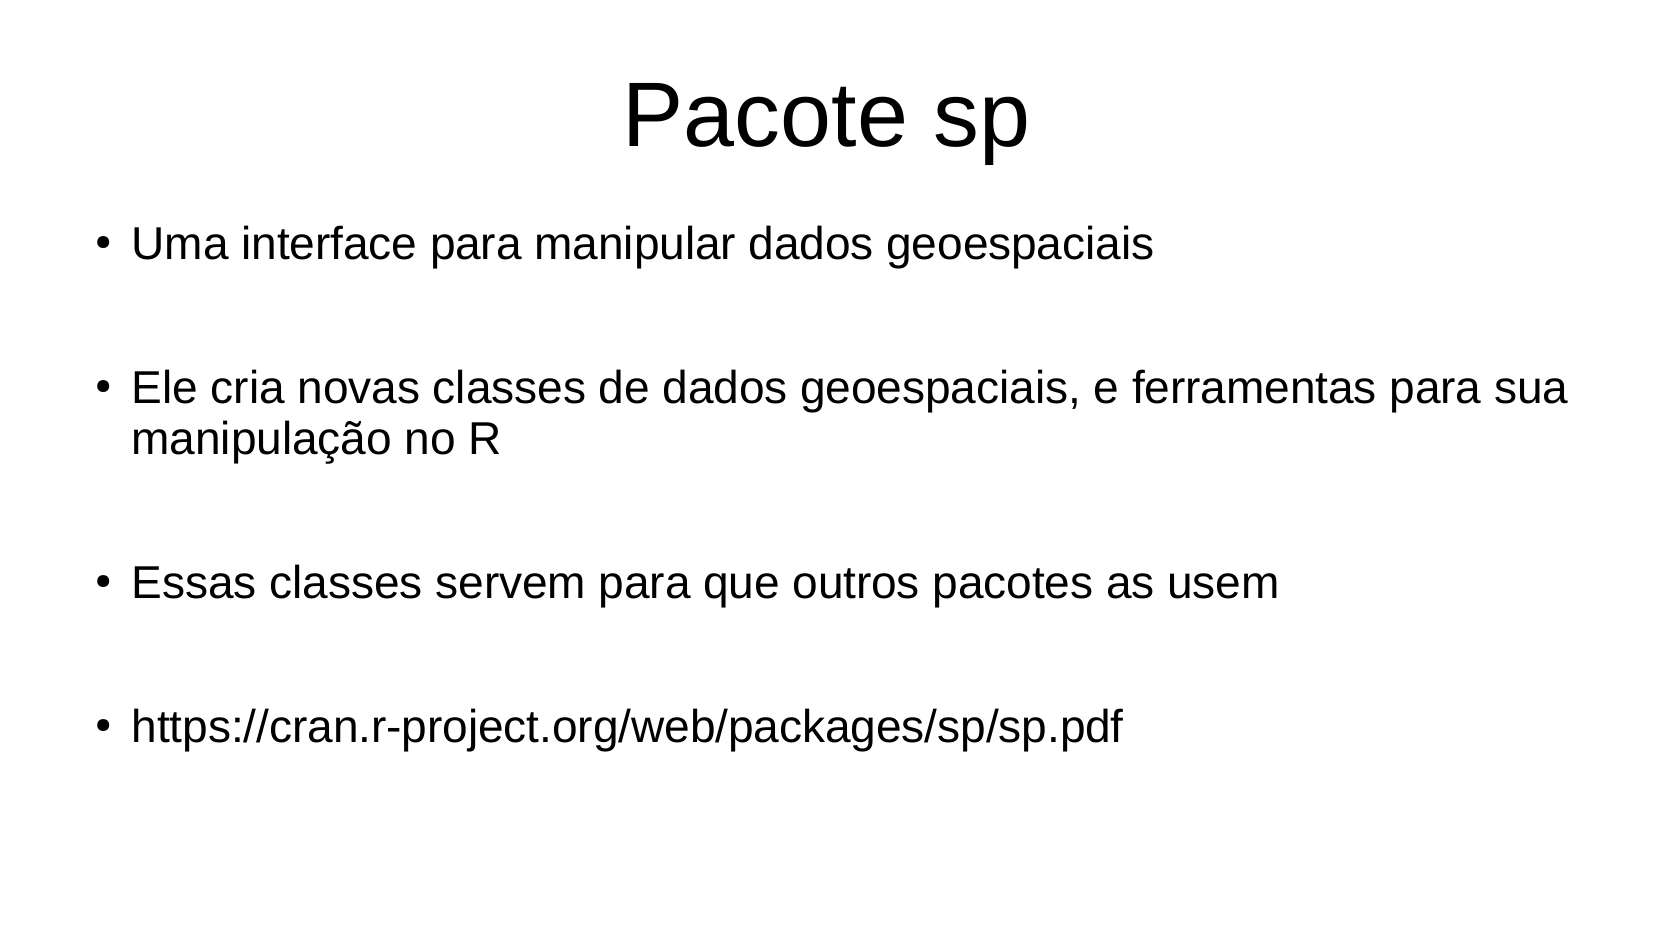

# Pacote sp
Uma interface para manipular dados geoespaciais
Ele cria novas classes de dados geoespaciais, e ferramentas para sua manipulação no R
Essas classes servem para que outros pacotes as usem
https://cran.r-project.org/web/packages/sp/sp.pdf